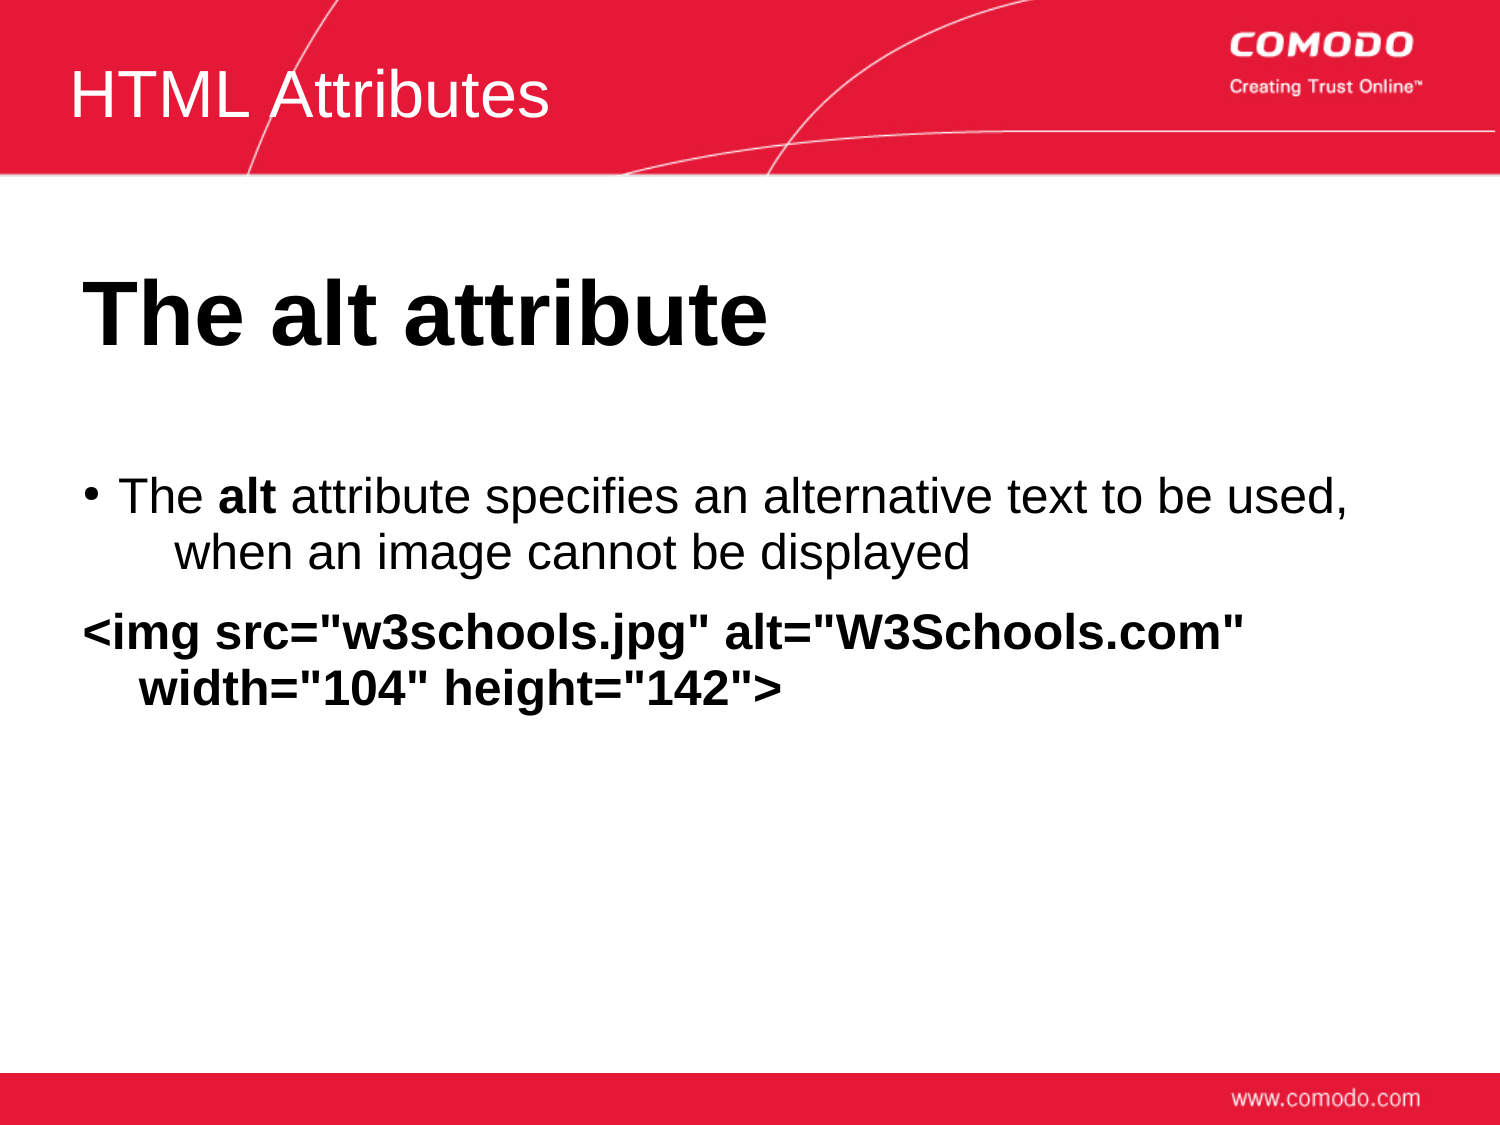

# HTML Attributes
The alt attribute
The alt attribute specifies an alternative text to be used, when an image cannot be displayed
<img src="w3schools.jpg" alt="W3Schools.com" width="104" height="142">